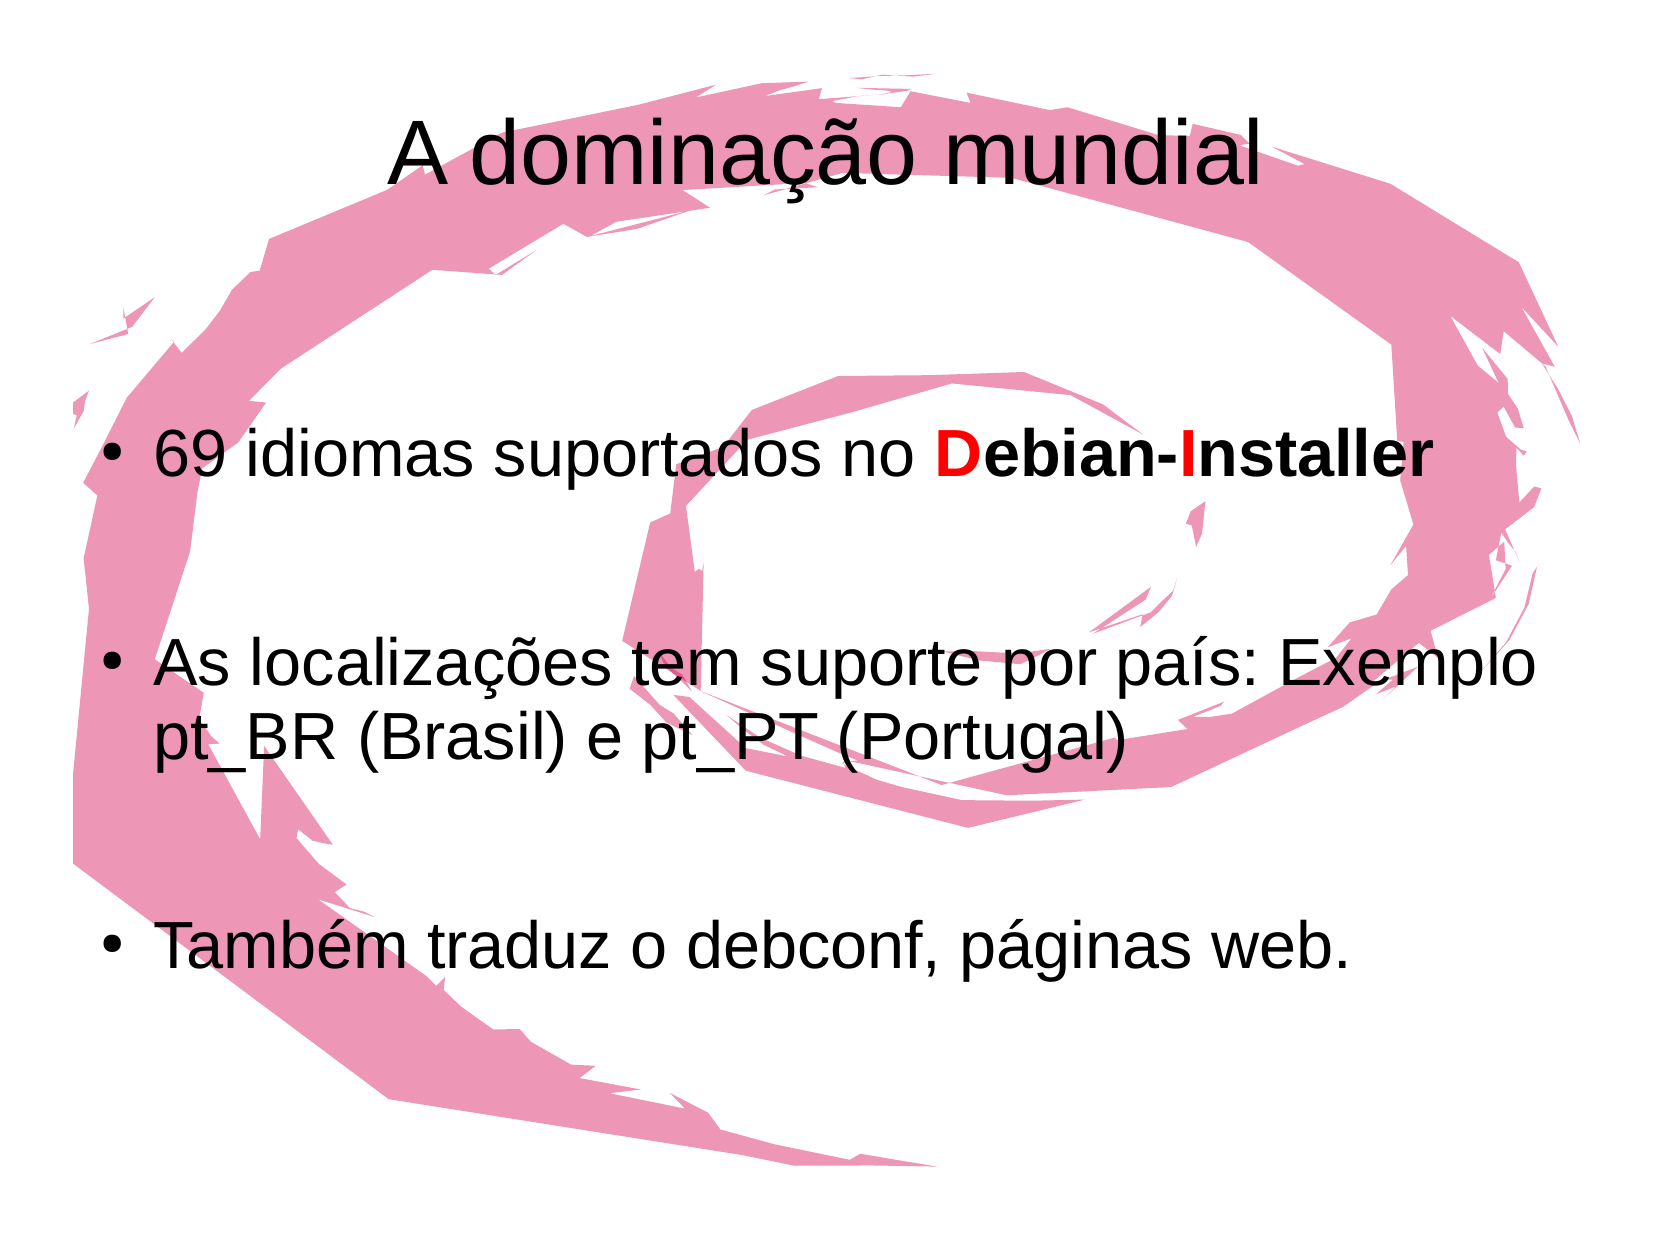

# A dominação mundial
69 idiomas suportados no Debian-Installer
As localizações tem suporte por país: Exemplo pt_BR (Brasil) e pt_PT (Portugal)
Também traduz o debconf, páginas web.